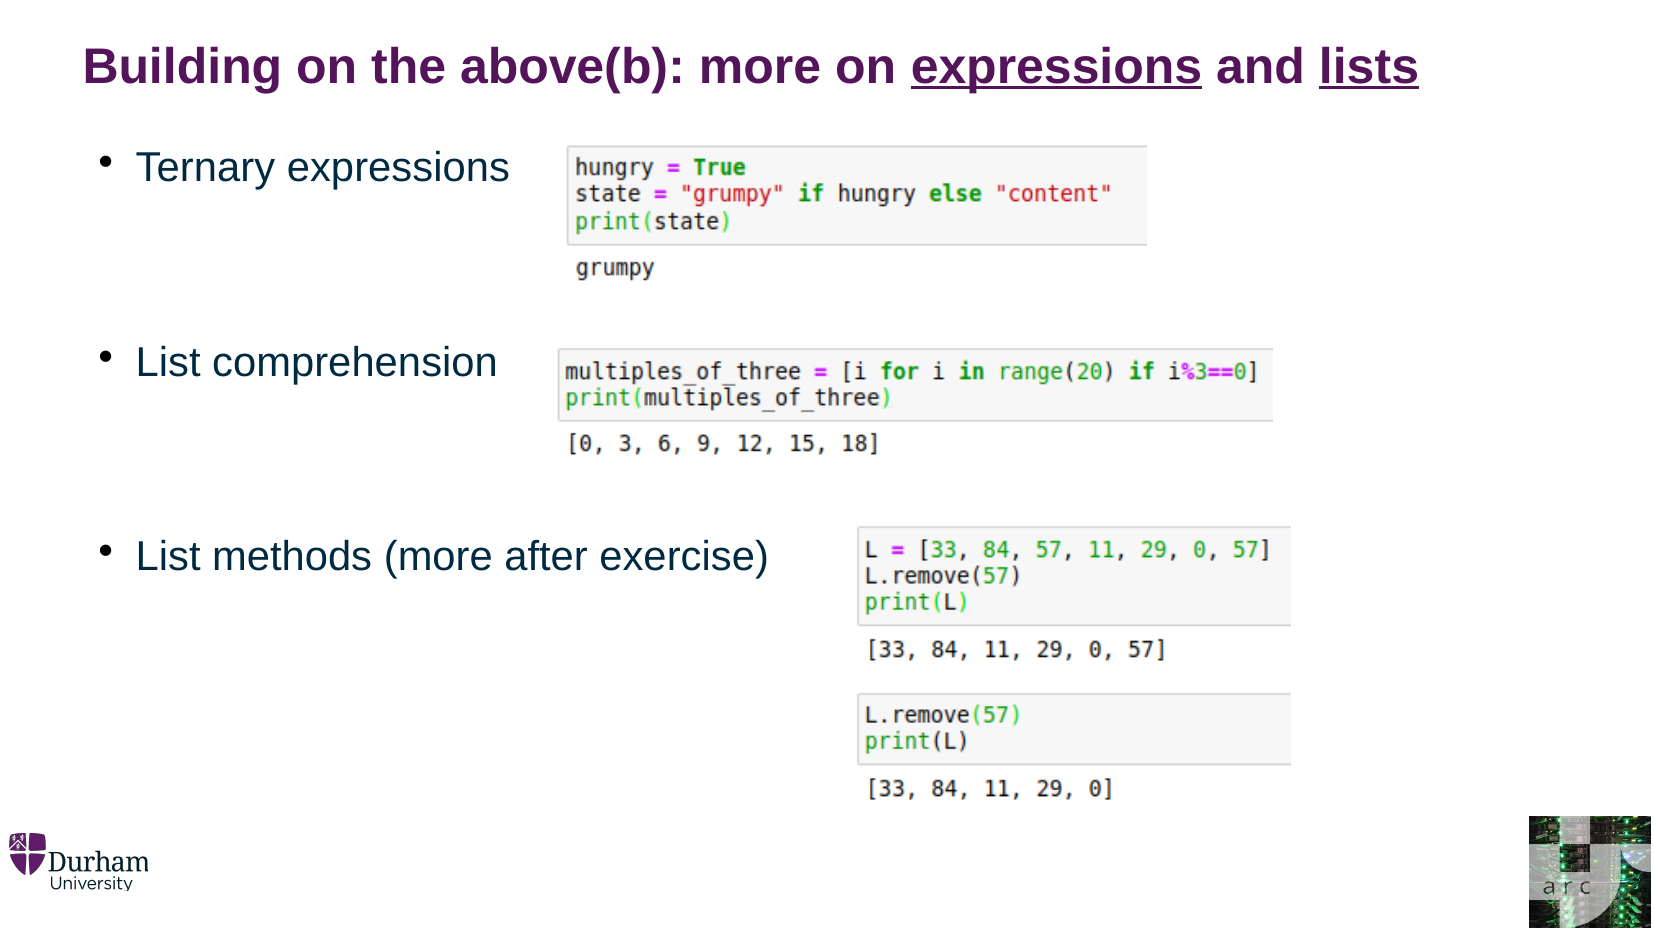

# Building on the above(b): more on expressions and lists
Ternary expressions
List comprehension
List methods (more after exercise)